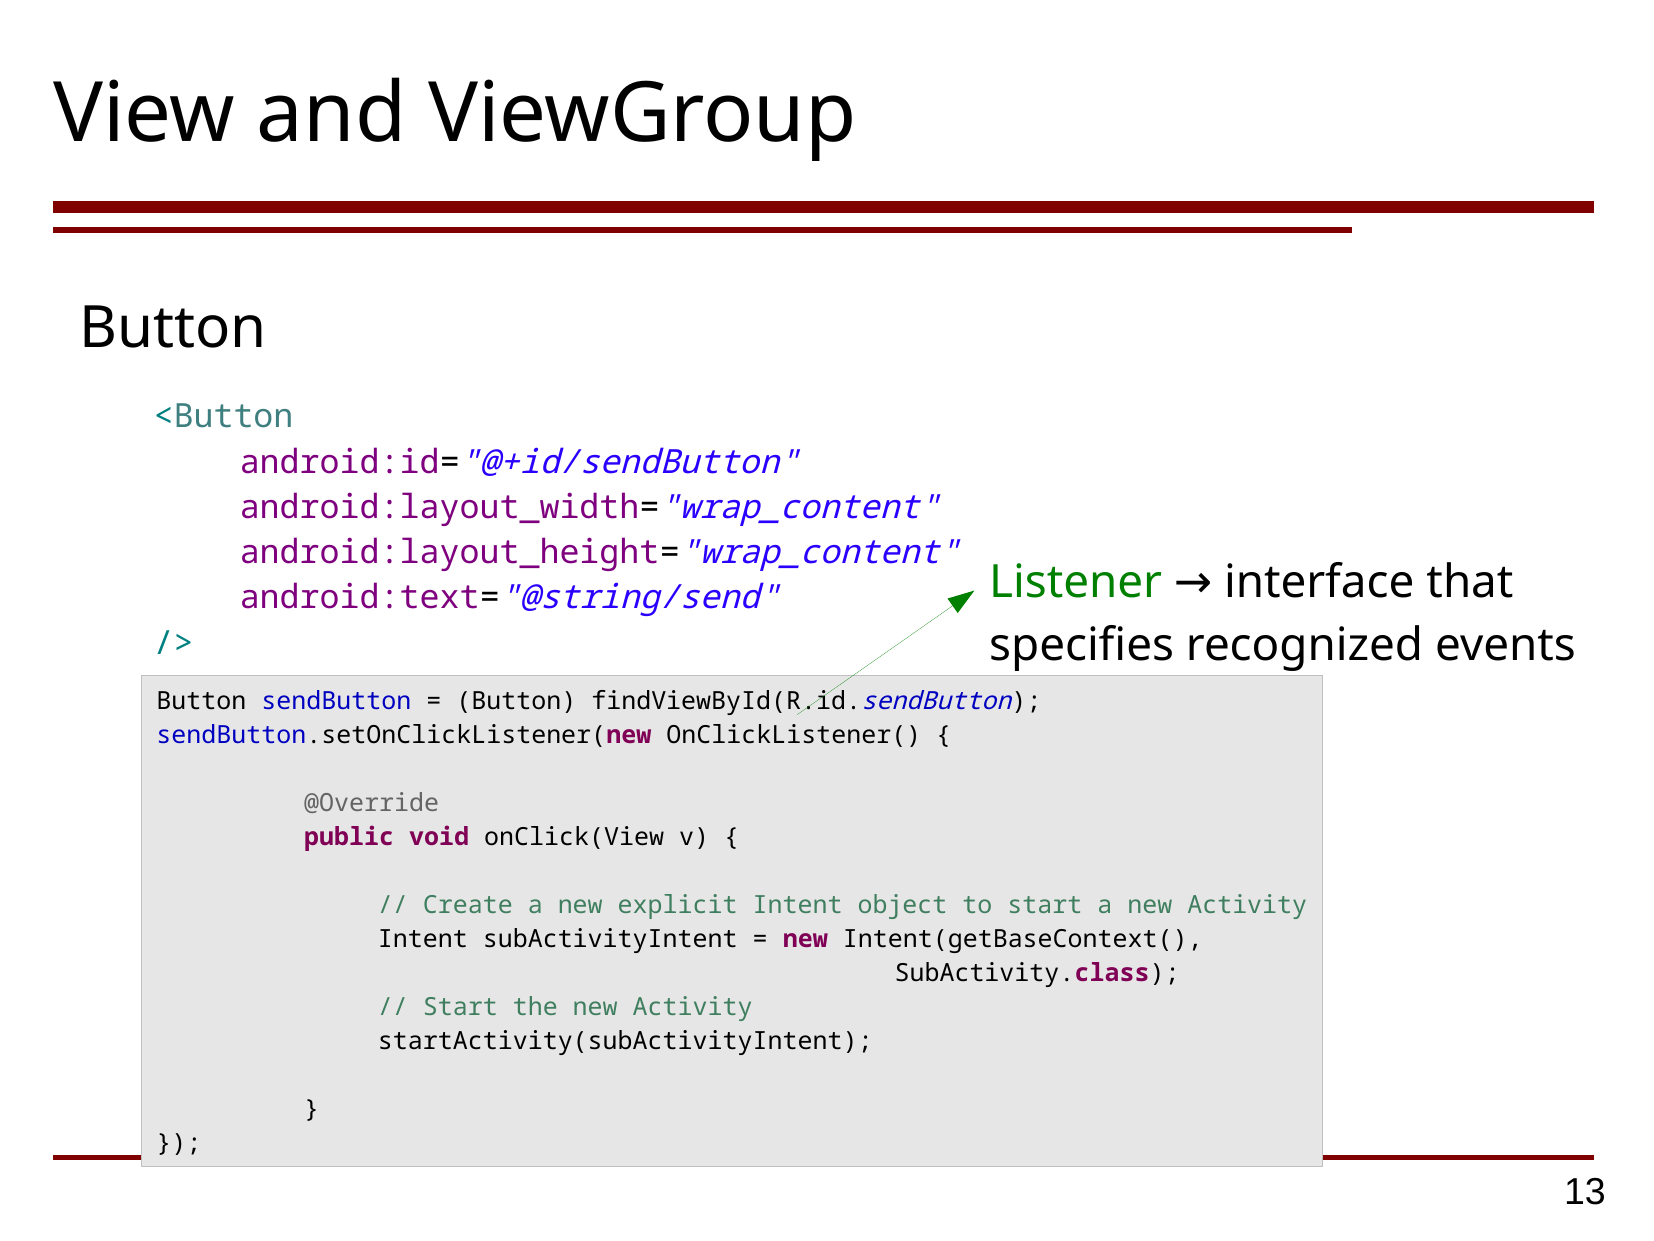

# View and ViewGroup
Button
	<Button
 android:id="@+id/sendButton"
 android:layout_width="wrap_content"
 android:layout_height="wrap_content"
 android:text="@string/send"
	/>
Listener → interface that specifies recognized events
Button sendButton = (Button) findViewById(R.id.sendButton);
sendButton.setOnClickListener(new OnClickListener() {
		@Override
		public void onClick(View v) {
			// Create a new explicit Intent object to start a new Activity
			Intent subActivityIntent = new Intent(getBaseContext(),
										SubActivity.class);
			// Start the new Activity
			startActivity(subActivityIntent);
		}
});